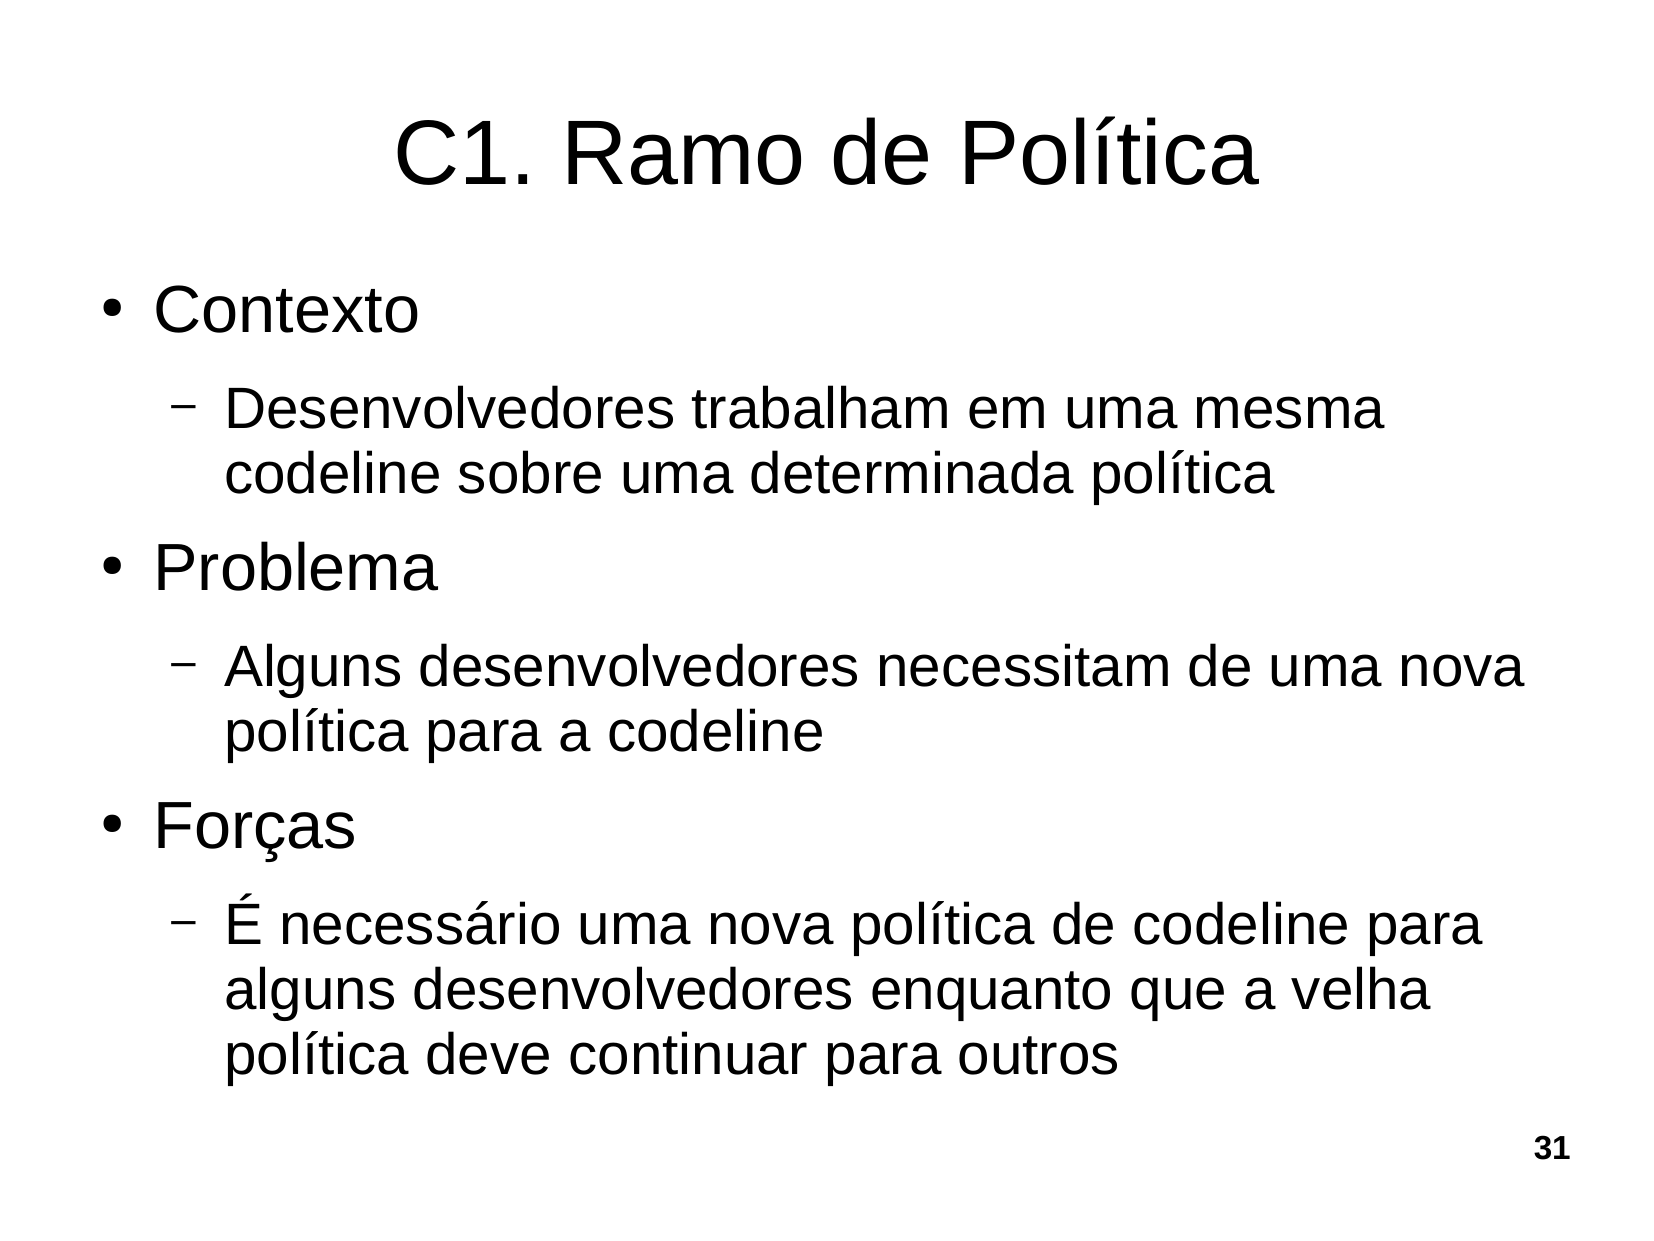

# C1. Ramo de Política
Contexto
Desenvolvedores trabalham em uma mesma codeline sobre uma determinada política
Problema
Alguns desenvolvedores necessitam de uma nova política para a codeline
Forças
É necessário uma nova política de codeline para alguns desenvolvedores enquanto que a velha política deve continuar para outros
31